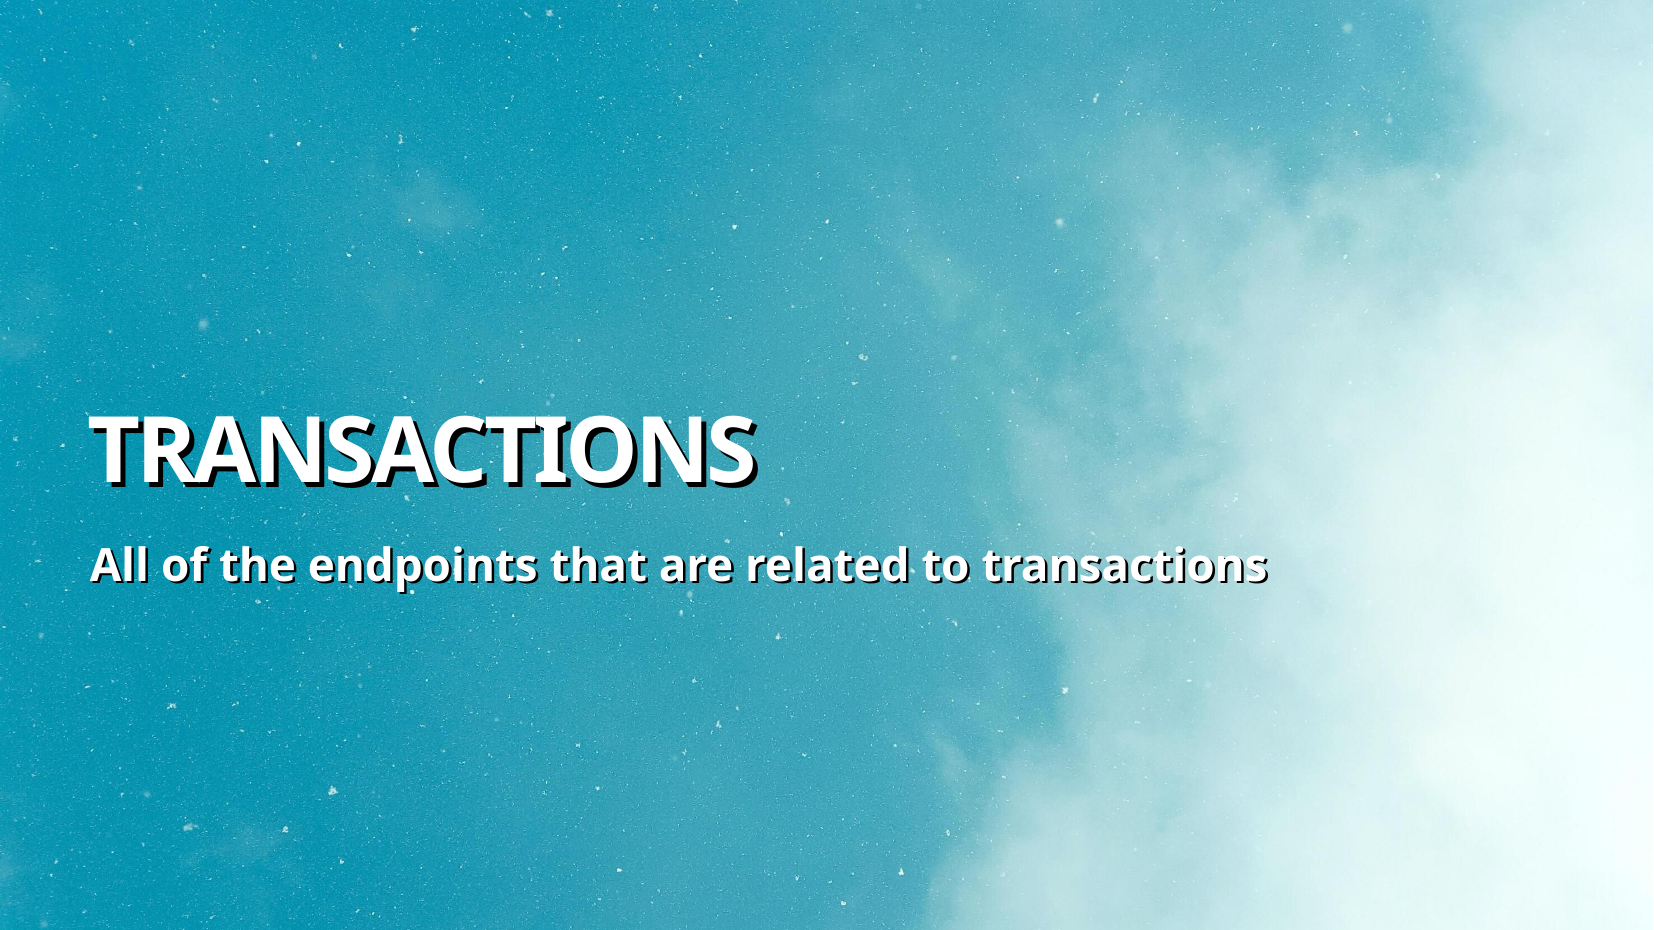

# TRANSACTIONS
All of the endpoints that are related to transactions